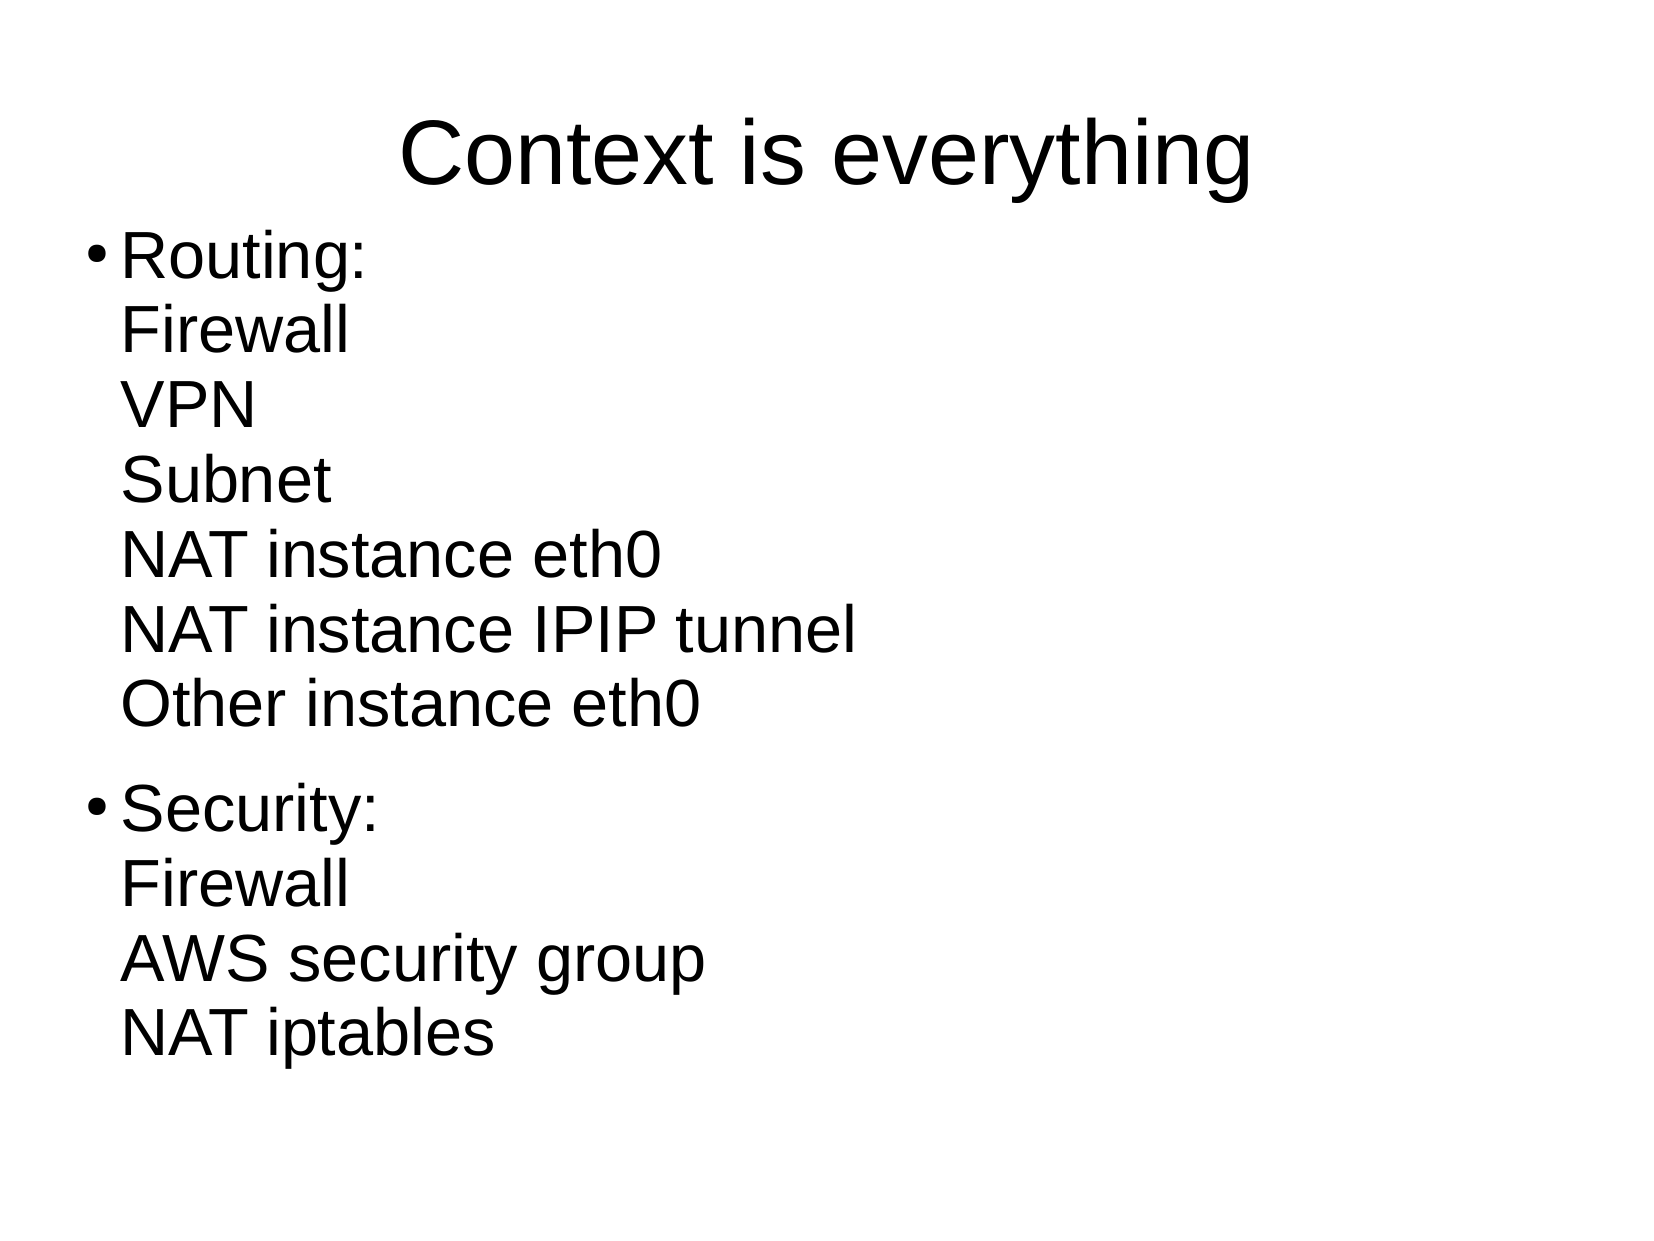

# Context is everything
Routing:
Firewall
VPN
Subnet
NAT instance eth0
NAT instance IPIP tunnel
Other instance eth0
Security:
Firewall
AWS security group
NAT iptables